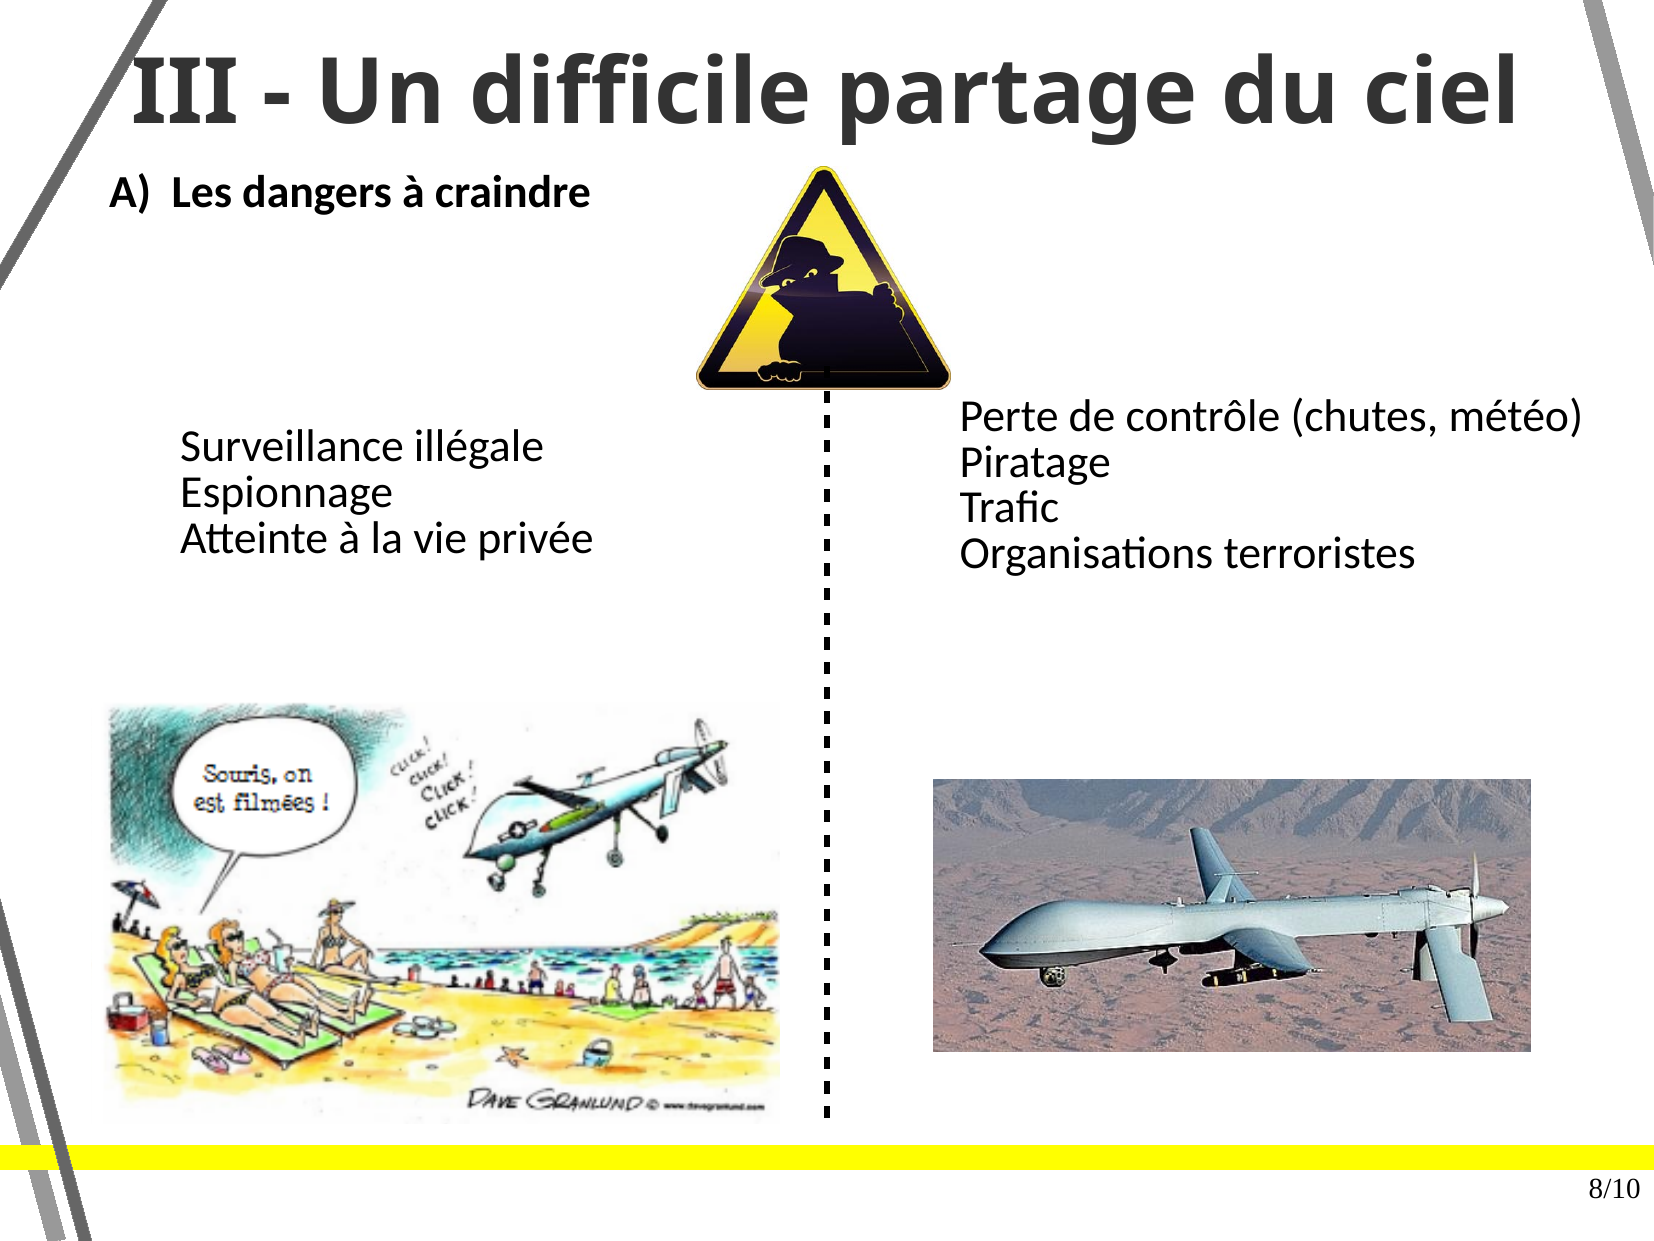

# III - Un difficile partage du ciel
A) Les dangers à craindre
Perte de contrôle (chutes, météo)
Piratage
Trafic
Organisations terroristes
Surveillance illégale
Espionnage
Atteinte à la vie privée
Souris, on
est filmées !